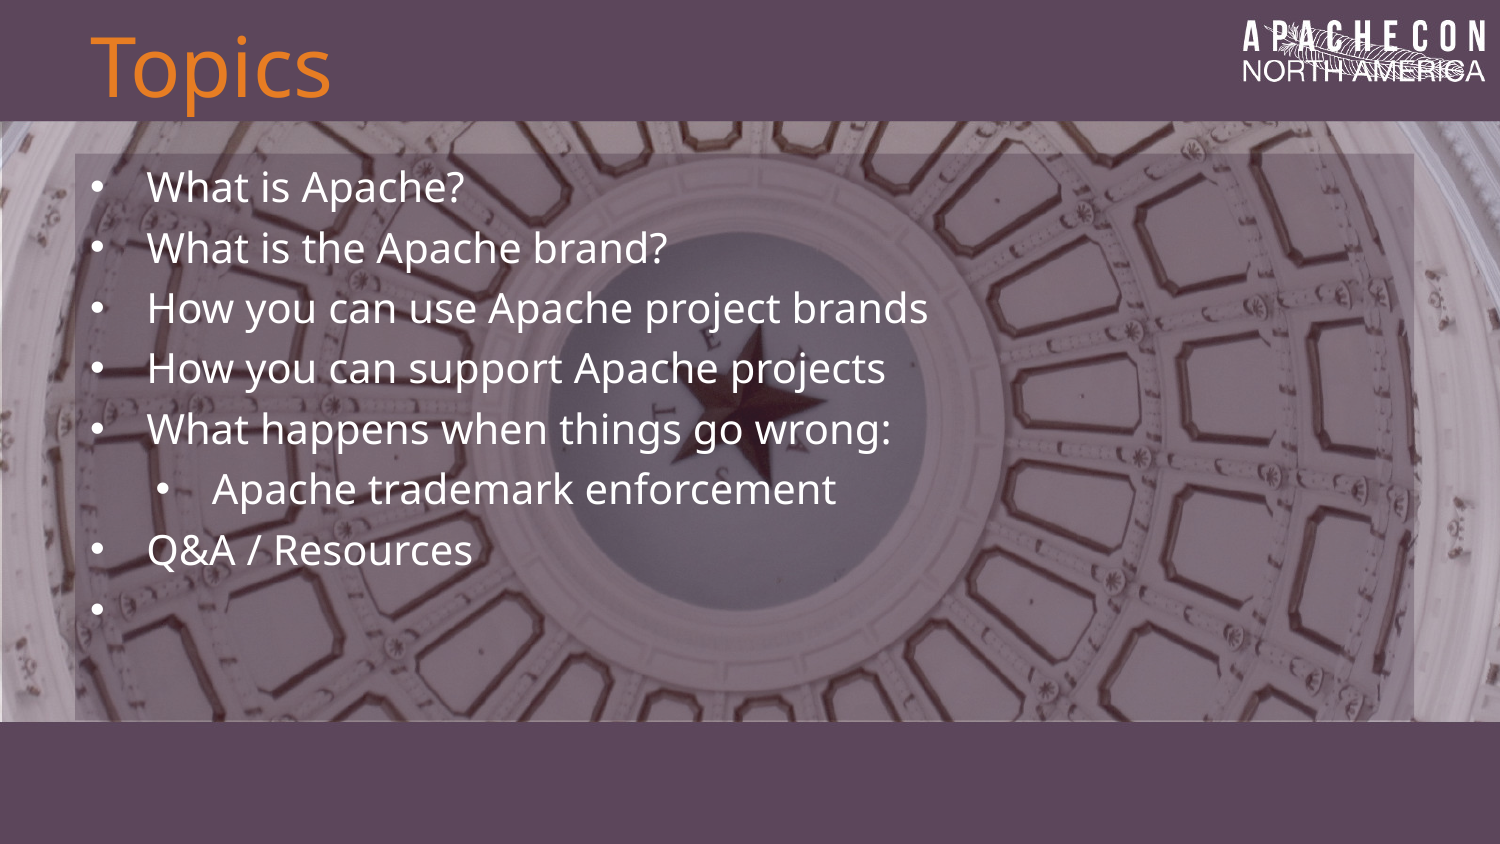

Topics
What is Apache?
What is the Apache brand?
How you can use Apache project brands
How you can support Apache projects
What happens when things go wrong:
Apache trademark enforcement
Q&A / Resources